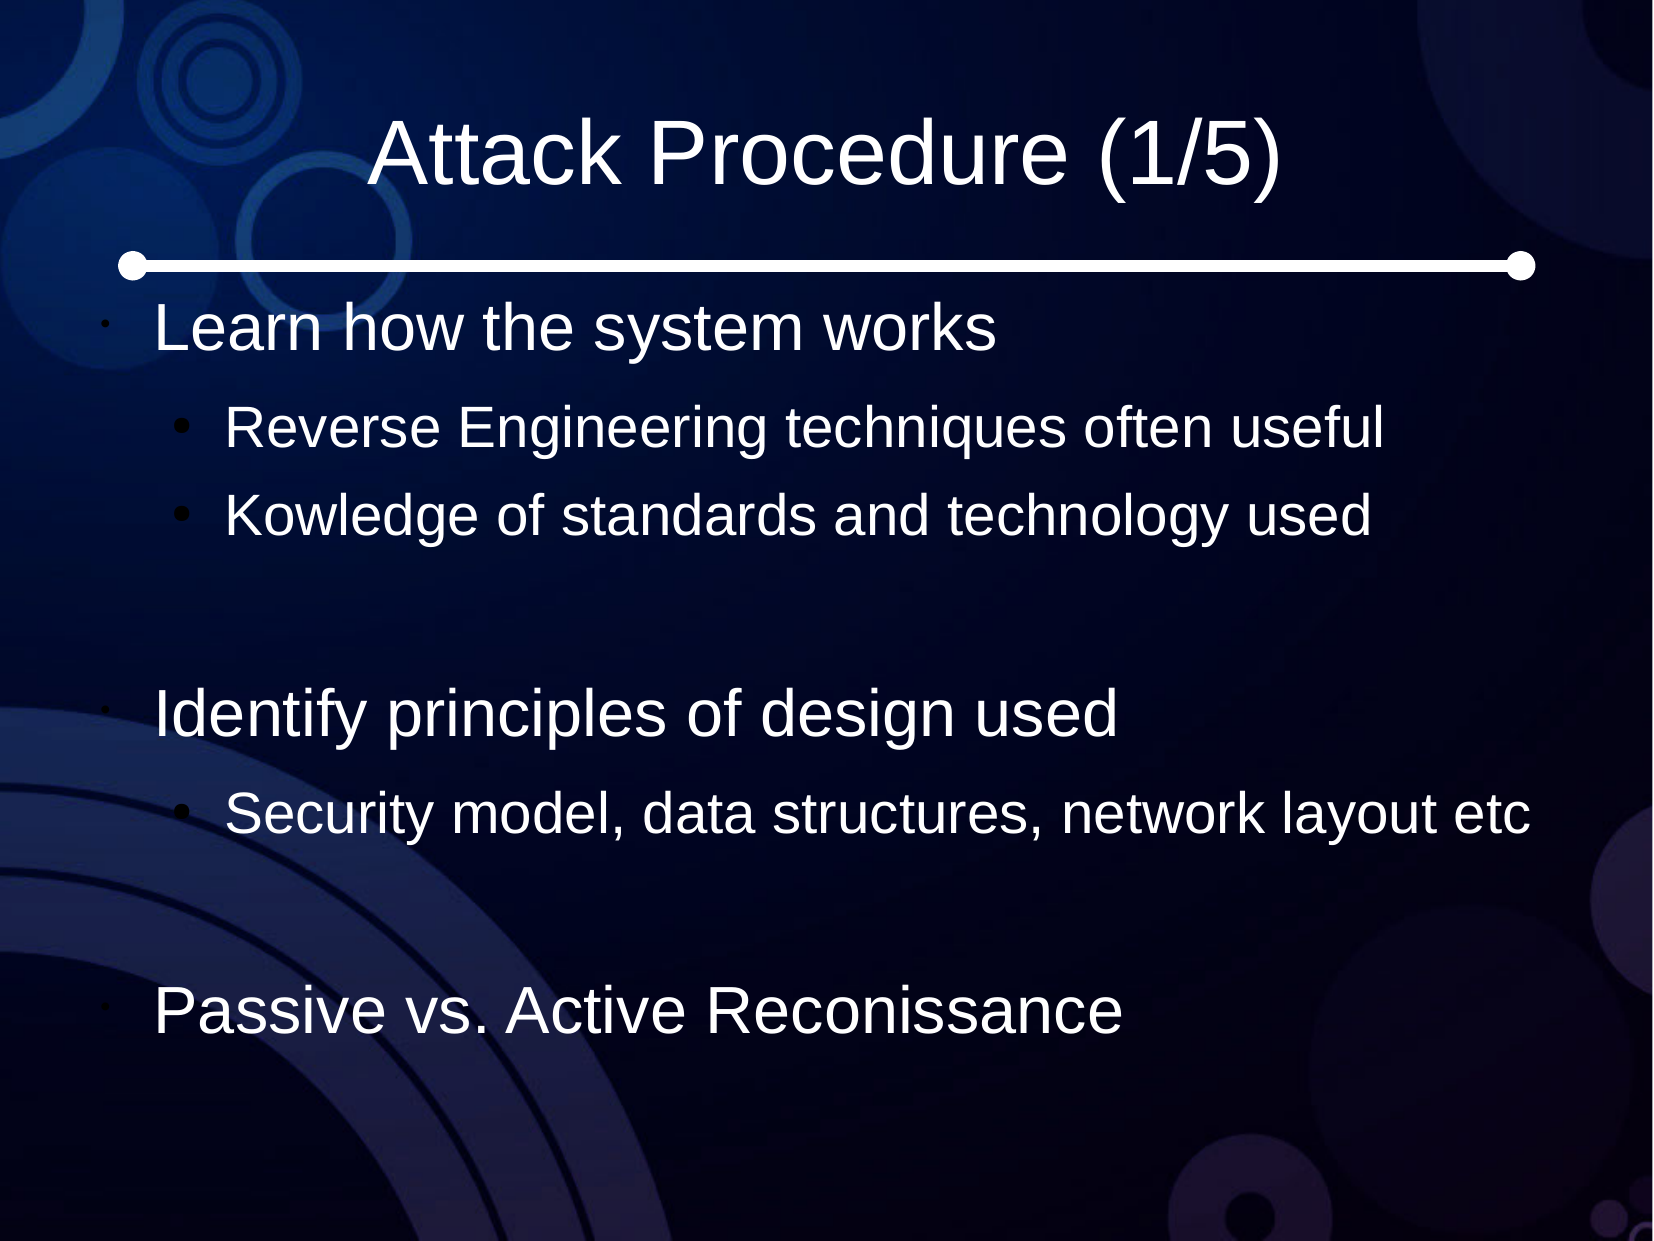

# Attack Procedure (1/5)
Learn how the system works
Reverse Engineering techniques often useful
Kowledge of standards and technology used
Identify principles of design used
Security model, data structures, network layout etc
Passive vs. Active Reconissance